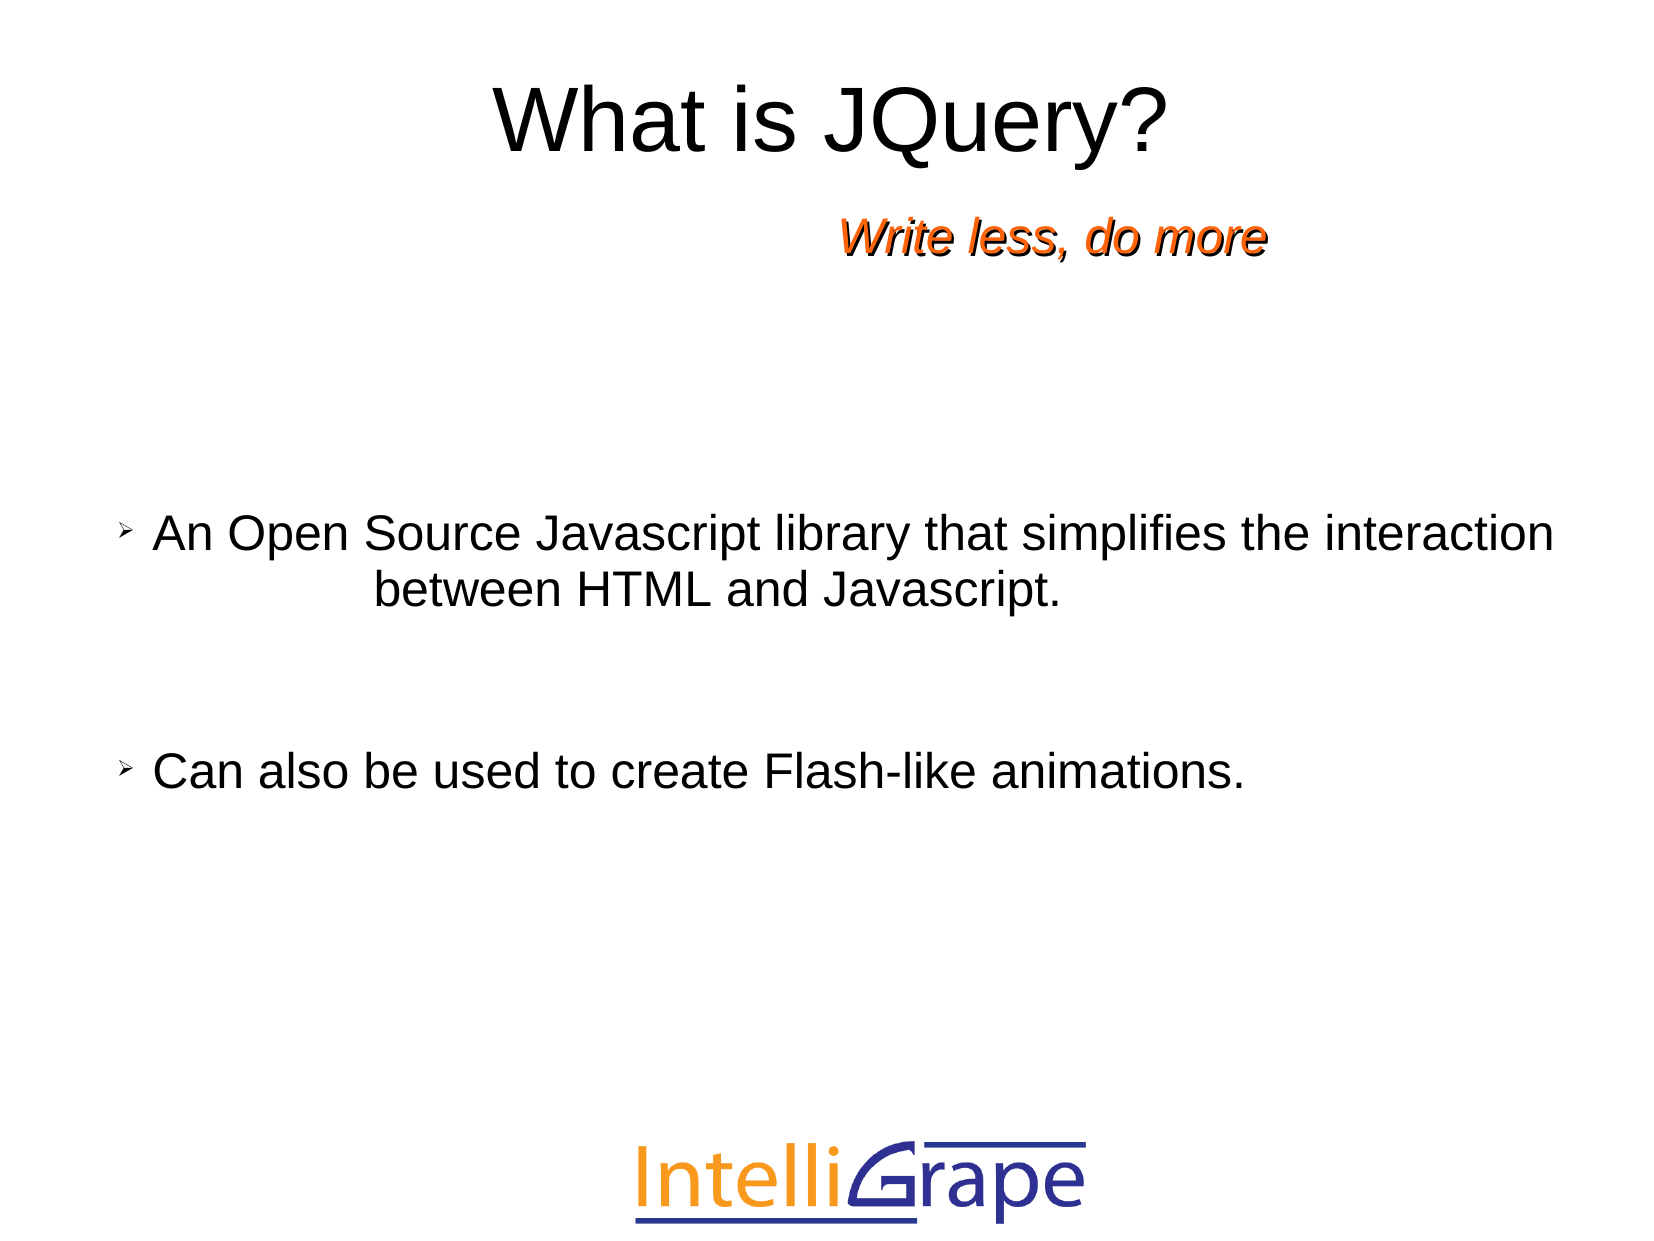

# What is JQuery? Write less, do more
An Open Source Javascript library that simplifies the interaction 			between HTML and Javascript.
Can also be used to create Flash-like animations.